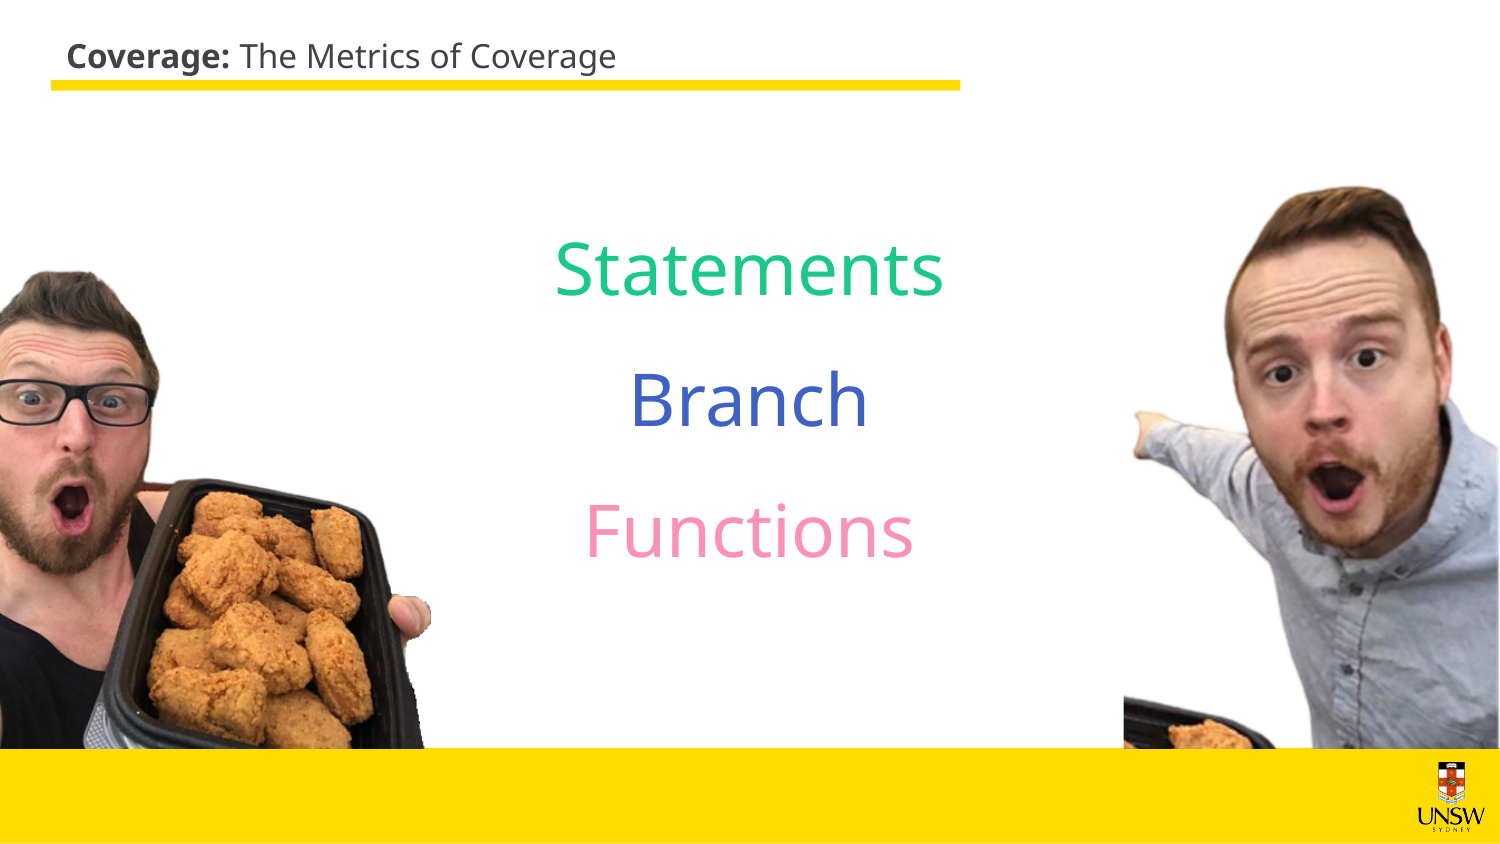

Coverage: The Metrics of Coverage
Statements
Branch
Functions